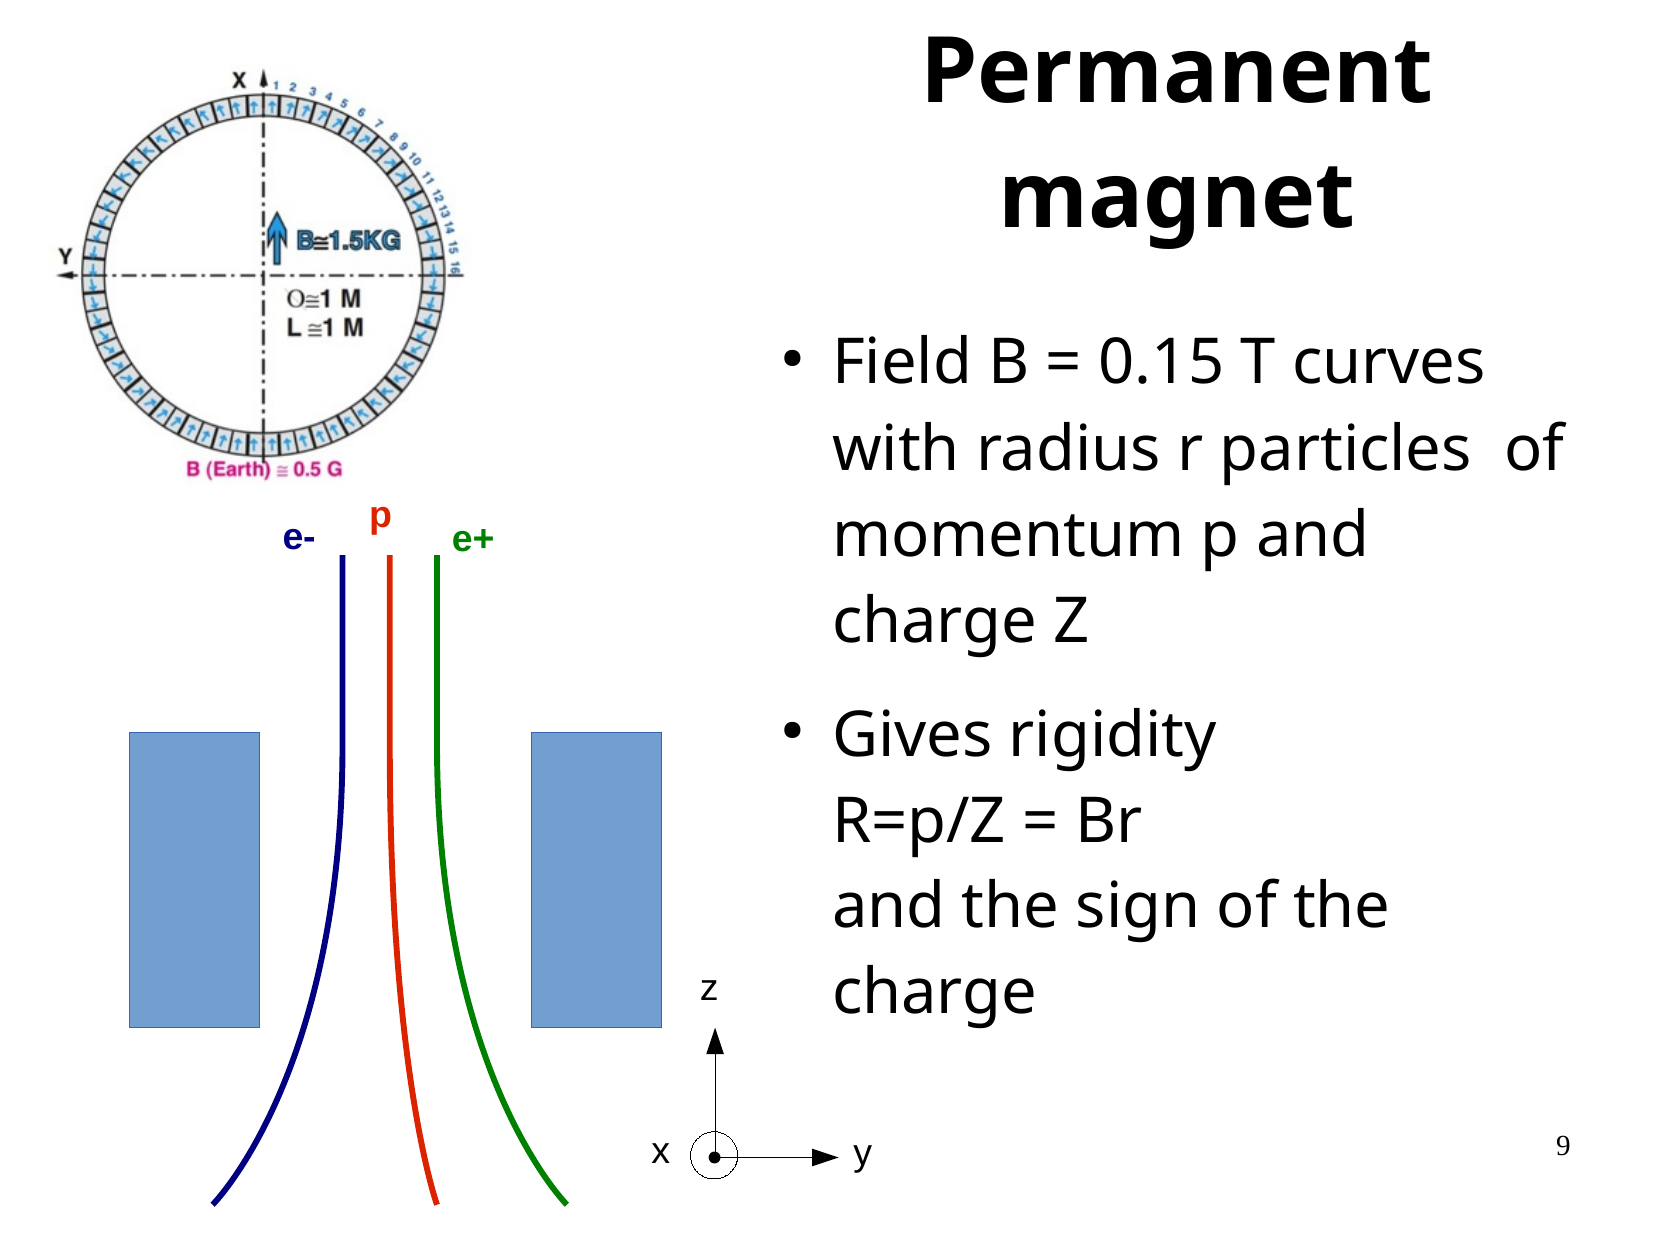

# Permanent magnet
Field B = 0.15 T curves with radius r particles of momentum p and charge Z
Gives rigidity
R=p/Z = Br
and the sign of the charge
p
e-
e+
z
x
y
9